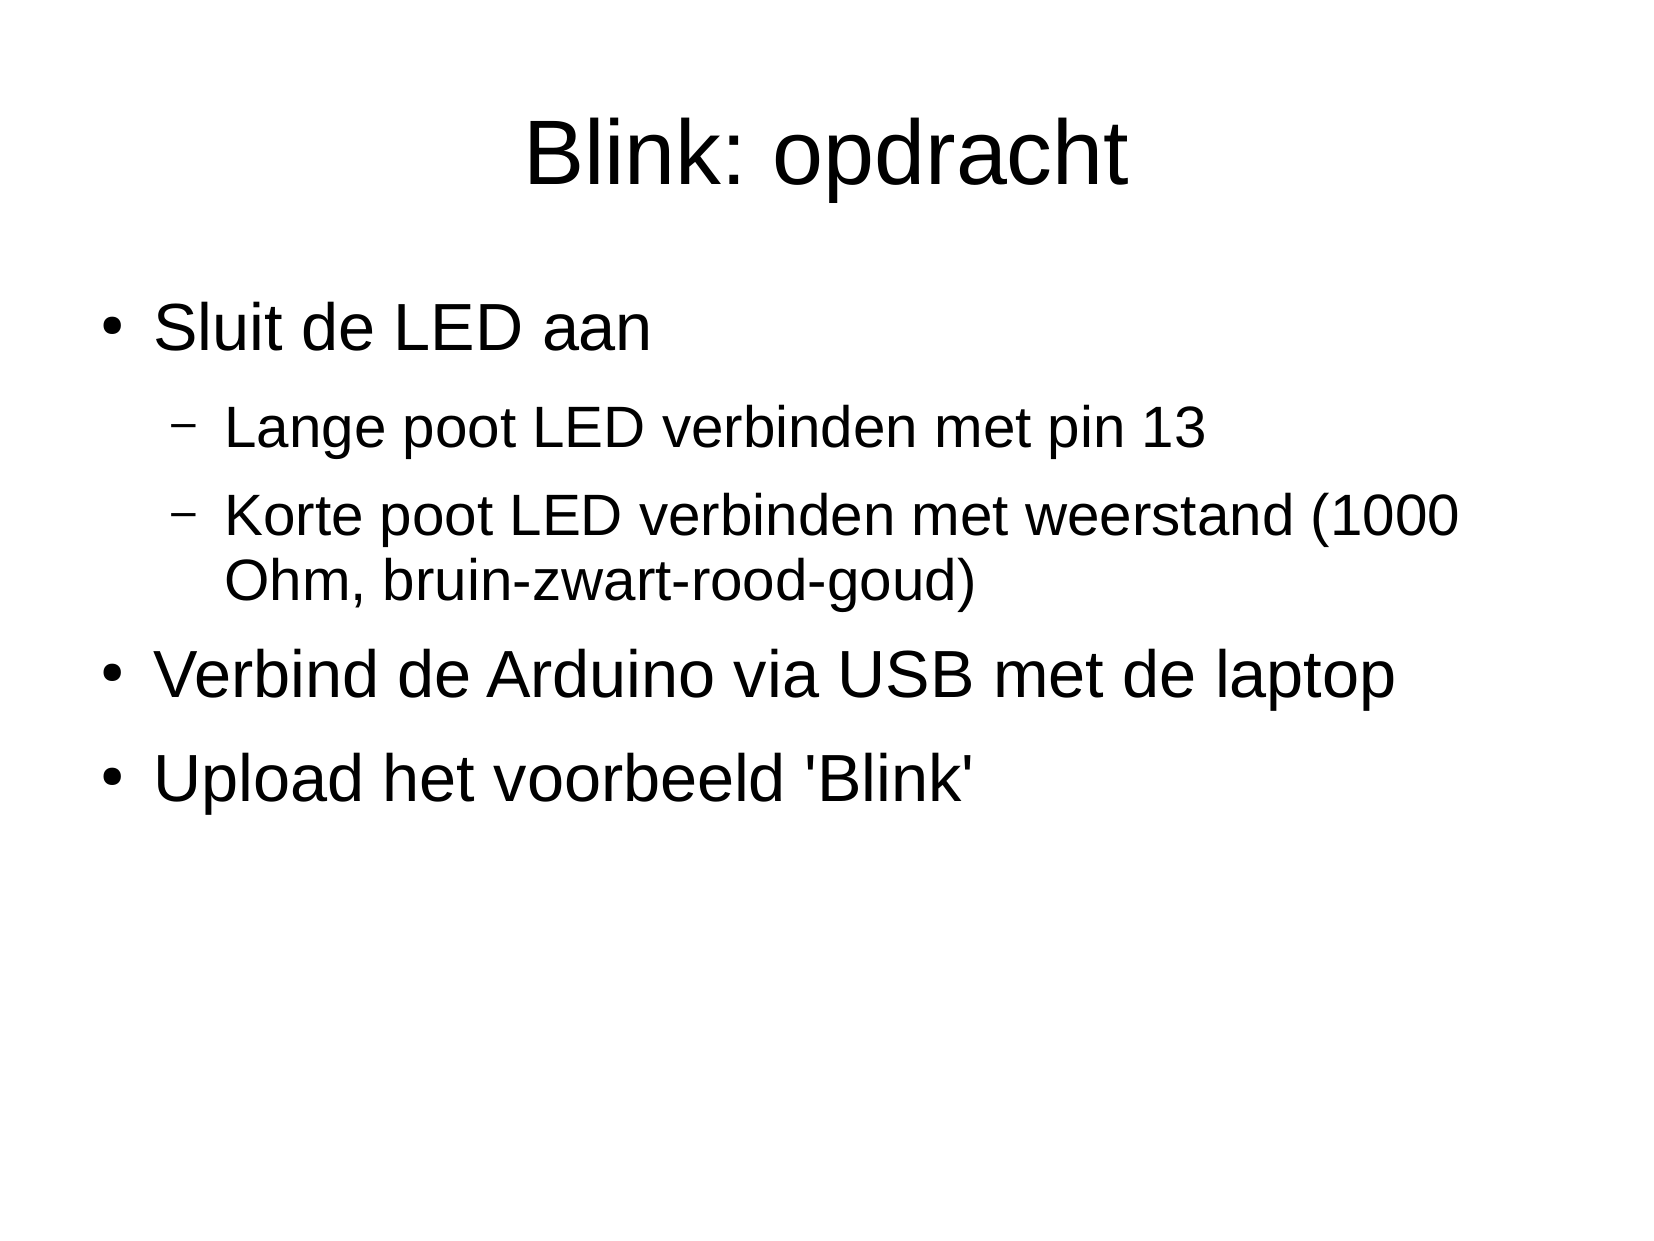

# Blink: opdracht
Sluit de LED aan
Lange poot LED verbinden met pin 13
Korte poot LED verbinden met weerstand (1000 Ohm, bruin-zwart-rood-goud)
Verbind de Arduino via USB met de laptop
Upload het voorbeeld 'Blink'